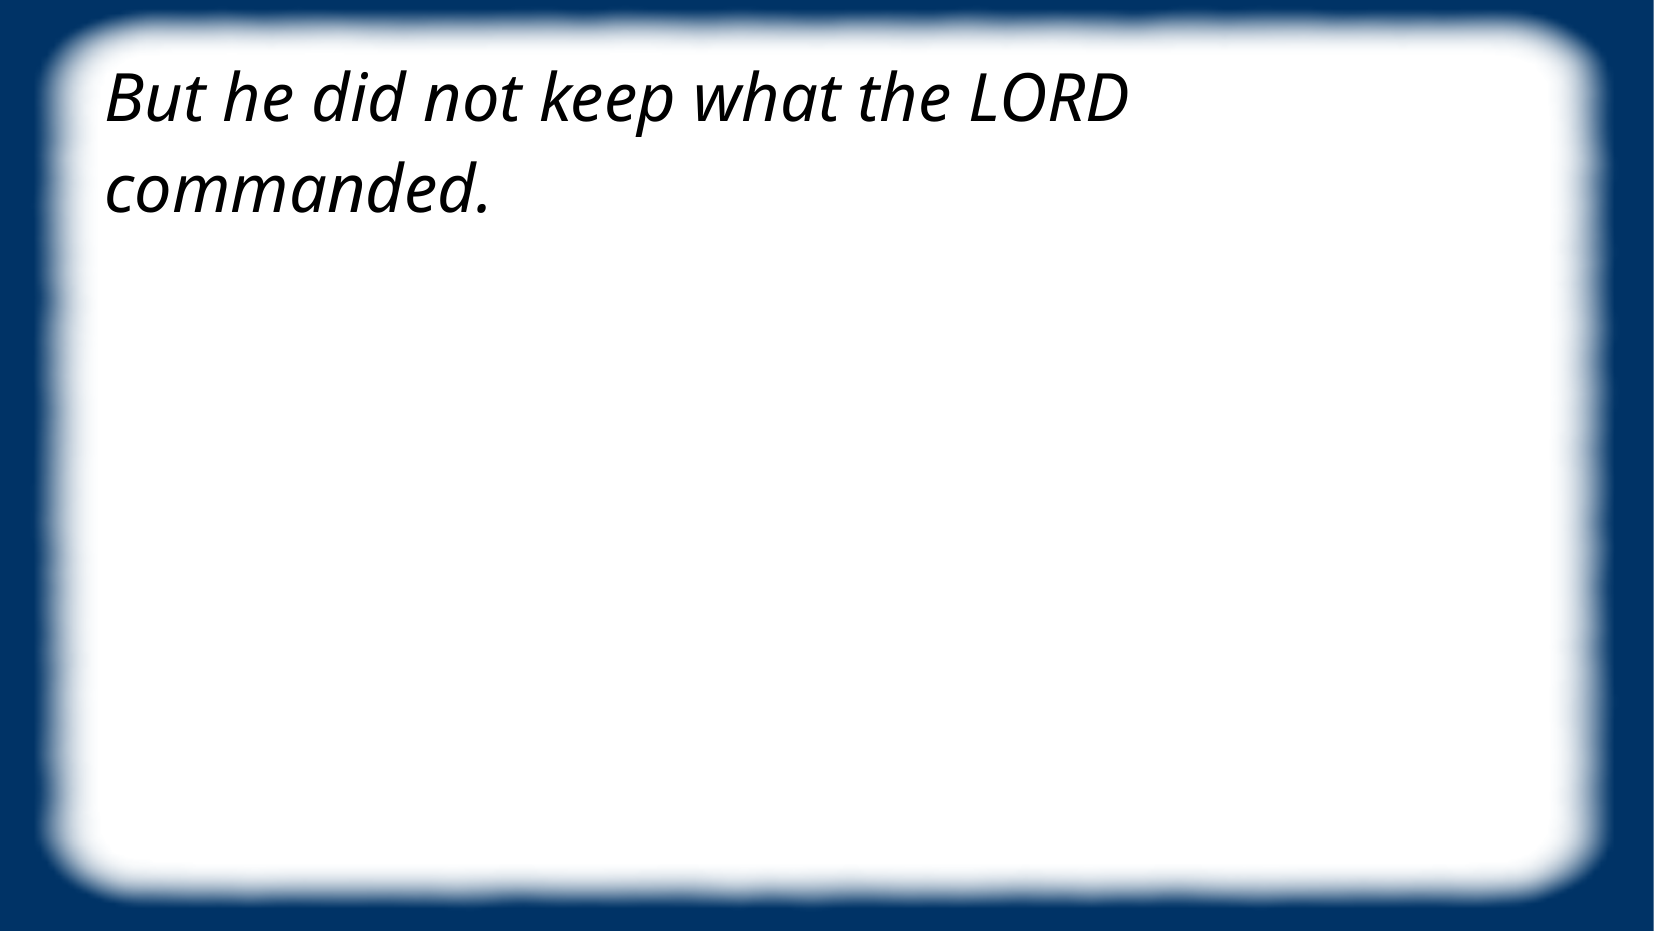

But he did not keep what the LORD commanded.